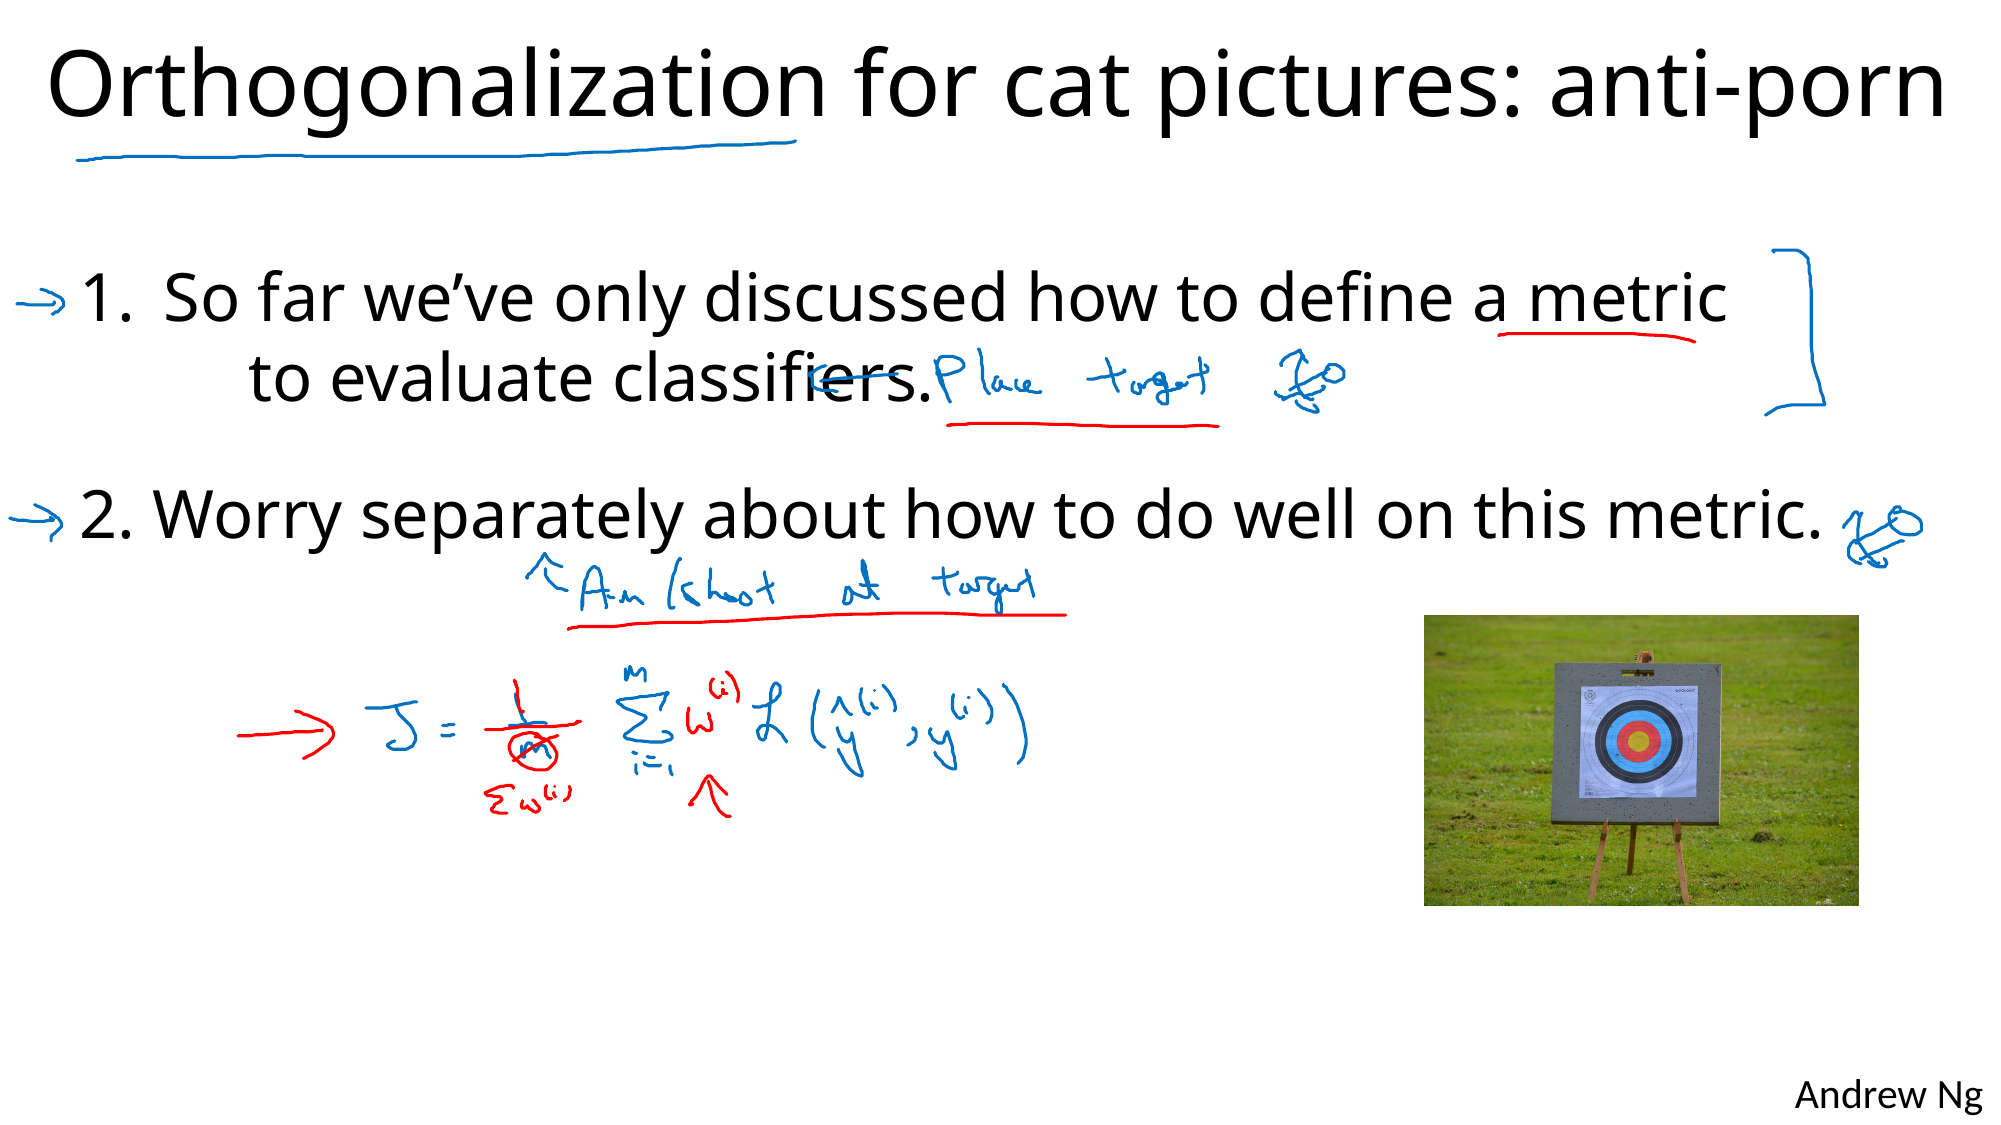

Orthogonalization for cat pictures: anti-porn
So far we’ve only discussed how to define a metric to evaluate classifiers.
2. Worry separately about how to do well on this metric.